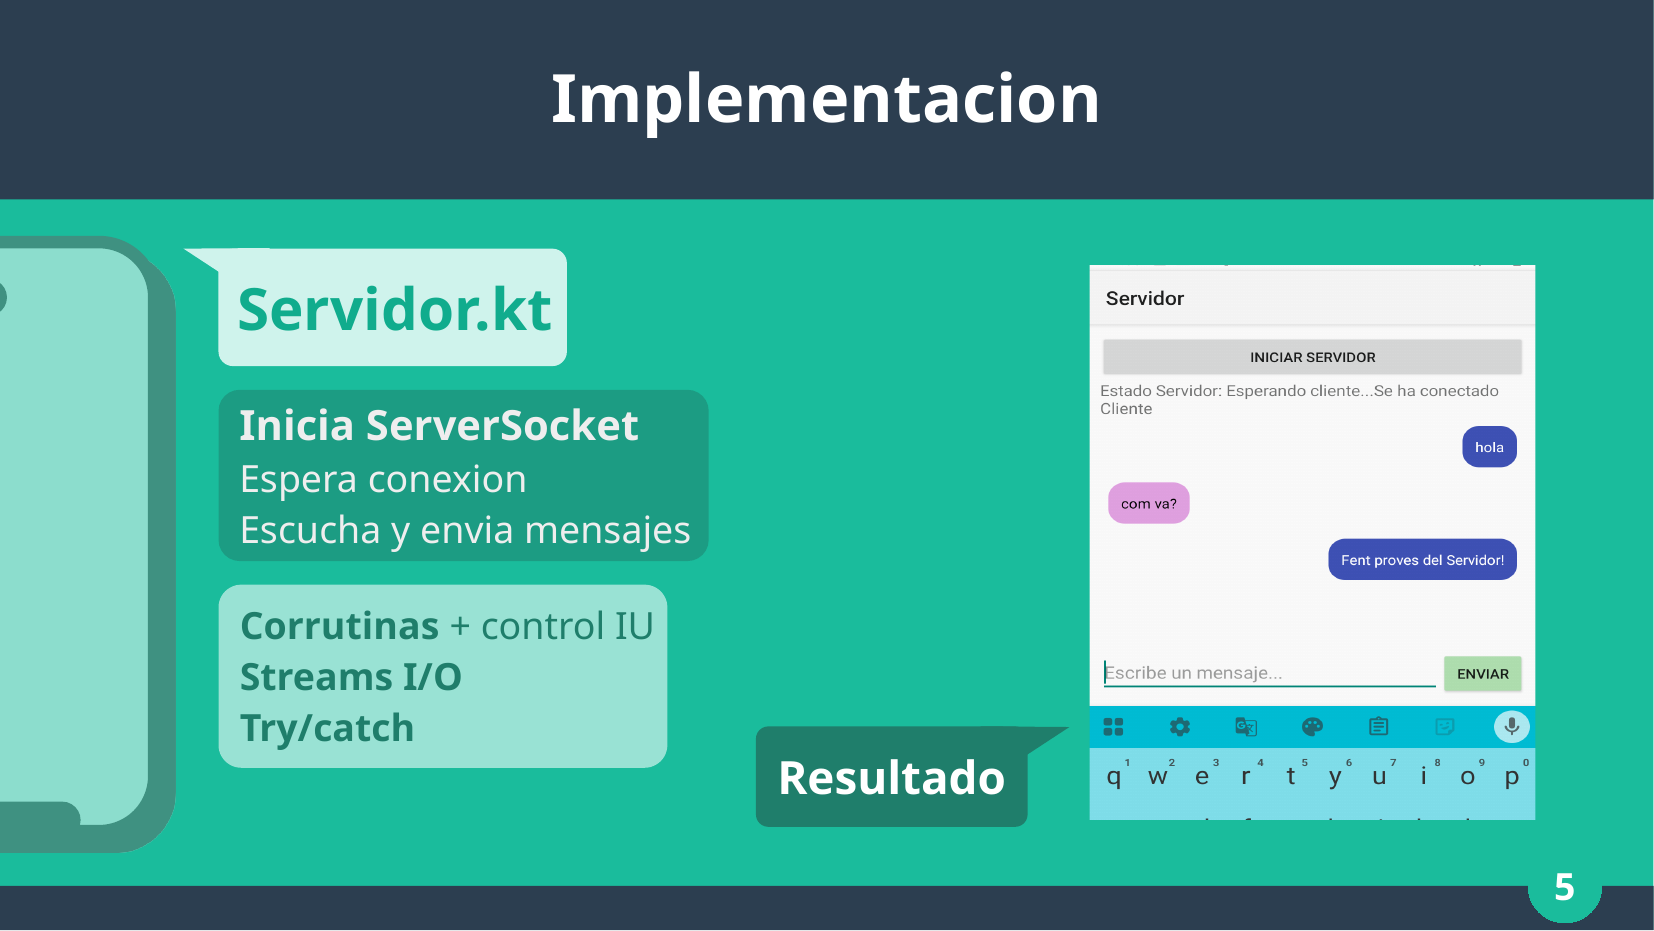

# Implementacion
Servidor.kt
Inicia ServerSocket
Espera conexion
Escucha y envia mensajes
Corrutinas + control IU
Streams I/O
Try/catch
Resultado
5